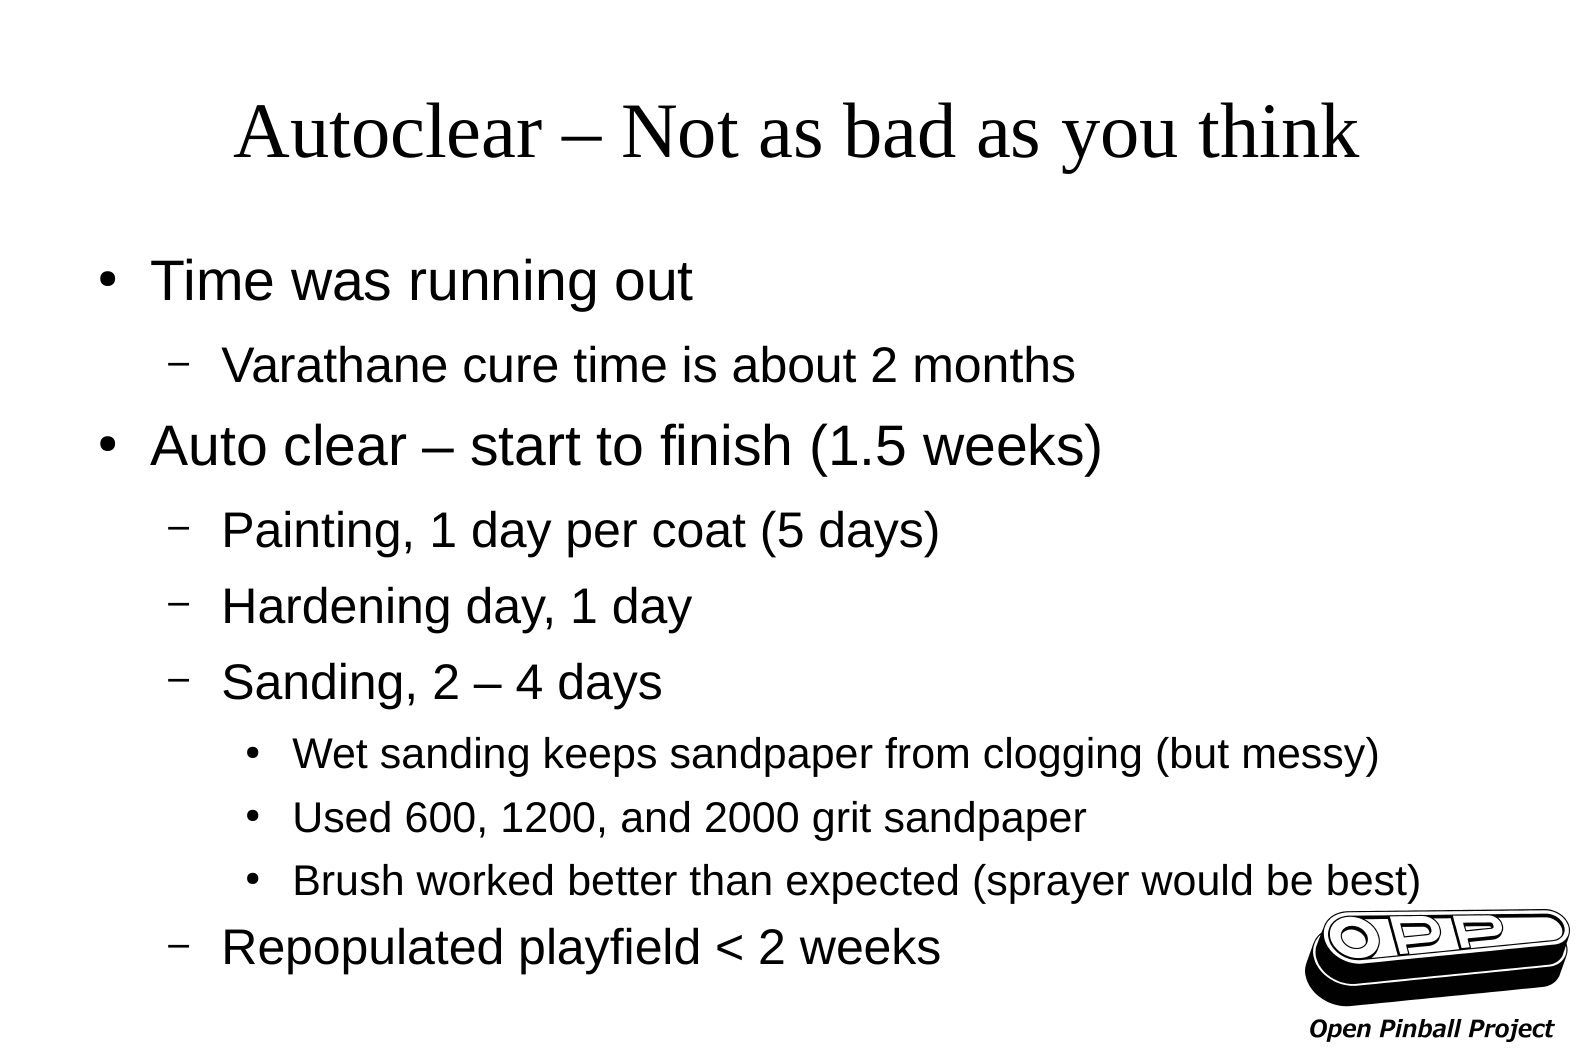

# Autoclear – Not as bad as you think
Time was running out
Varathane cure time is about 2 months
Auto clear – start to finish (1.5 weeks)
Painting, 1 day per coat (5 days)
Hardening day, 1 day
Sanding, 2 – 4 days
Wet sanding keeps sandpaper from clogging (but messy)
Used 600, 1200, and 2000 grit sandpaper
Brush worked better than expected (sprayer would be best)
Repopulated playfield < 2 weeks